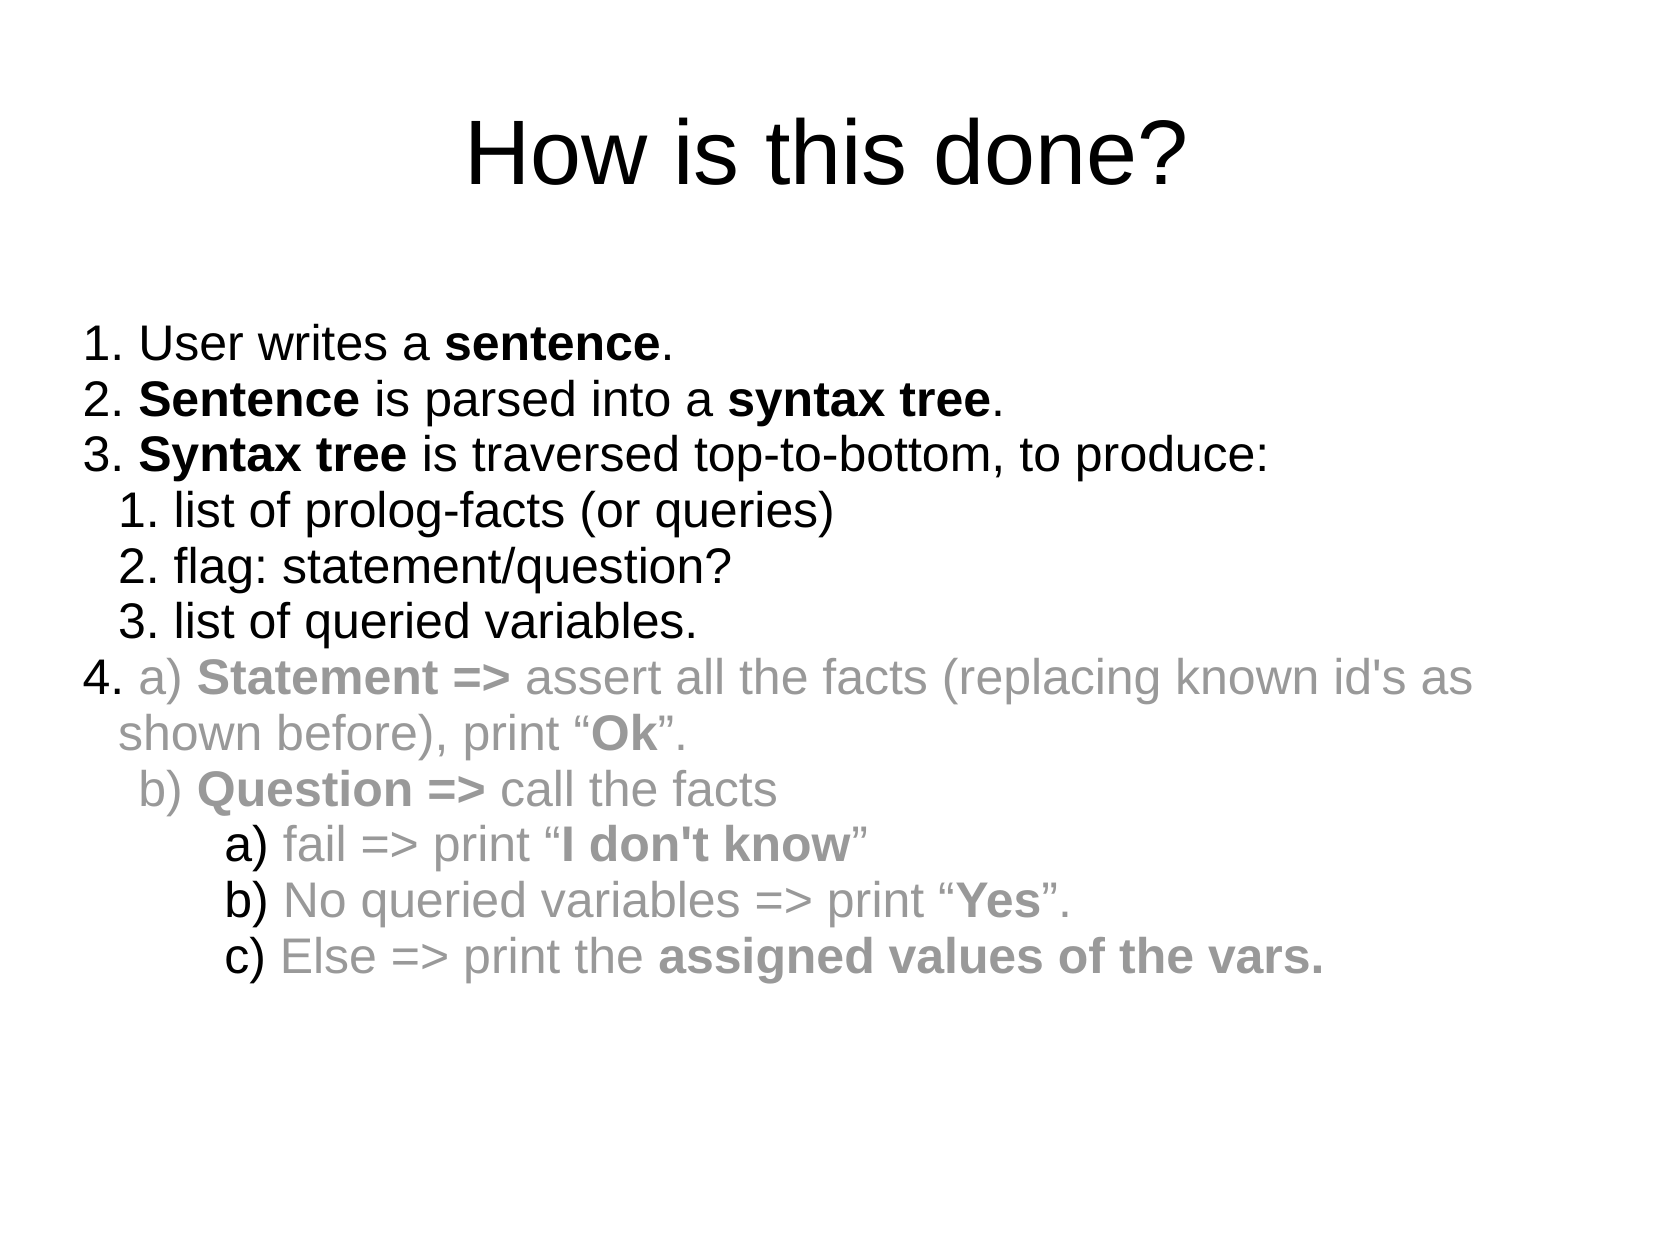

# How is this done?
 User writes a sentence.
 Sentence is parsed into a syntax tree.
 Syntax tree is traversed top-to-bottom, to produce:
 list of prolog-facts (or queries)
 flag: statement/question?
 list of queried variables.
 a) Statement => assert all the facts (replacing known id's as shown before), print “Ok”.
 b) Question => call the facts
 fail => print “I don't know”
 No queried variables => print “Yes”.
 Else => print the assigned values of the vars.